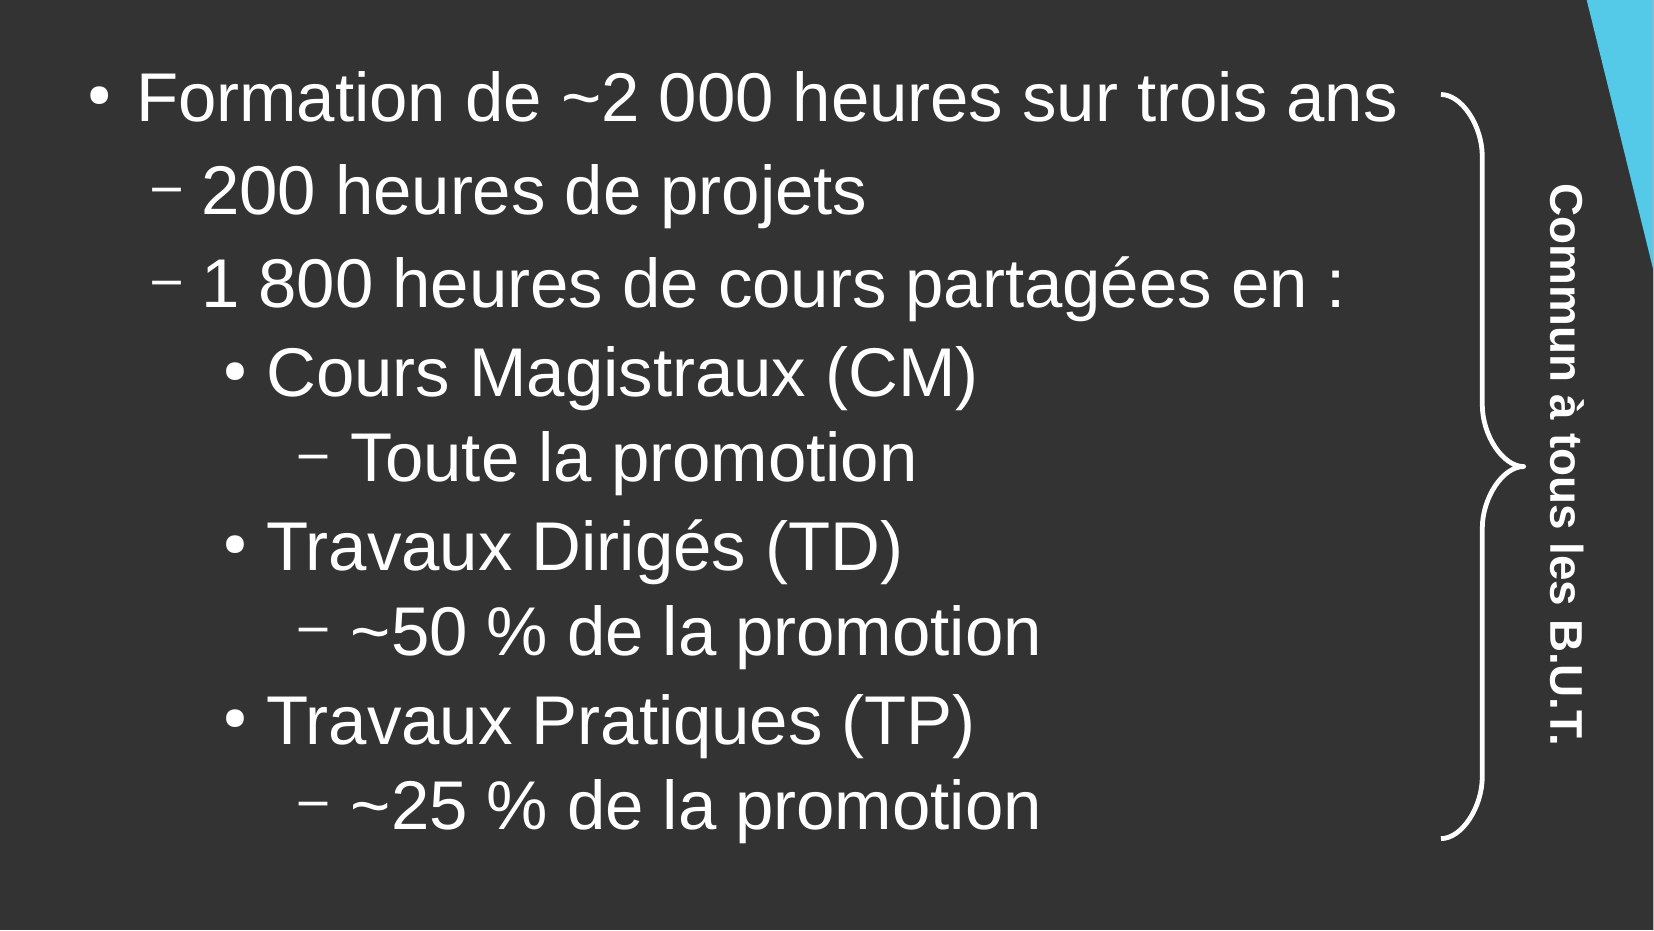

# Formation de ~2 000 heures sur trois ans
200 heures de projets
1 800 heures de cours partagées en :
Cours Magistraux (CM)
 Toute la promotion
Travaux Dirigés (TD)
 ~50 % de la promotion
Travaux Pratiques (TP)
 ~25 % de la promotion
Commun à tous les B.U.T.